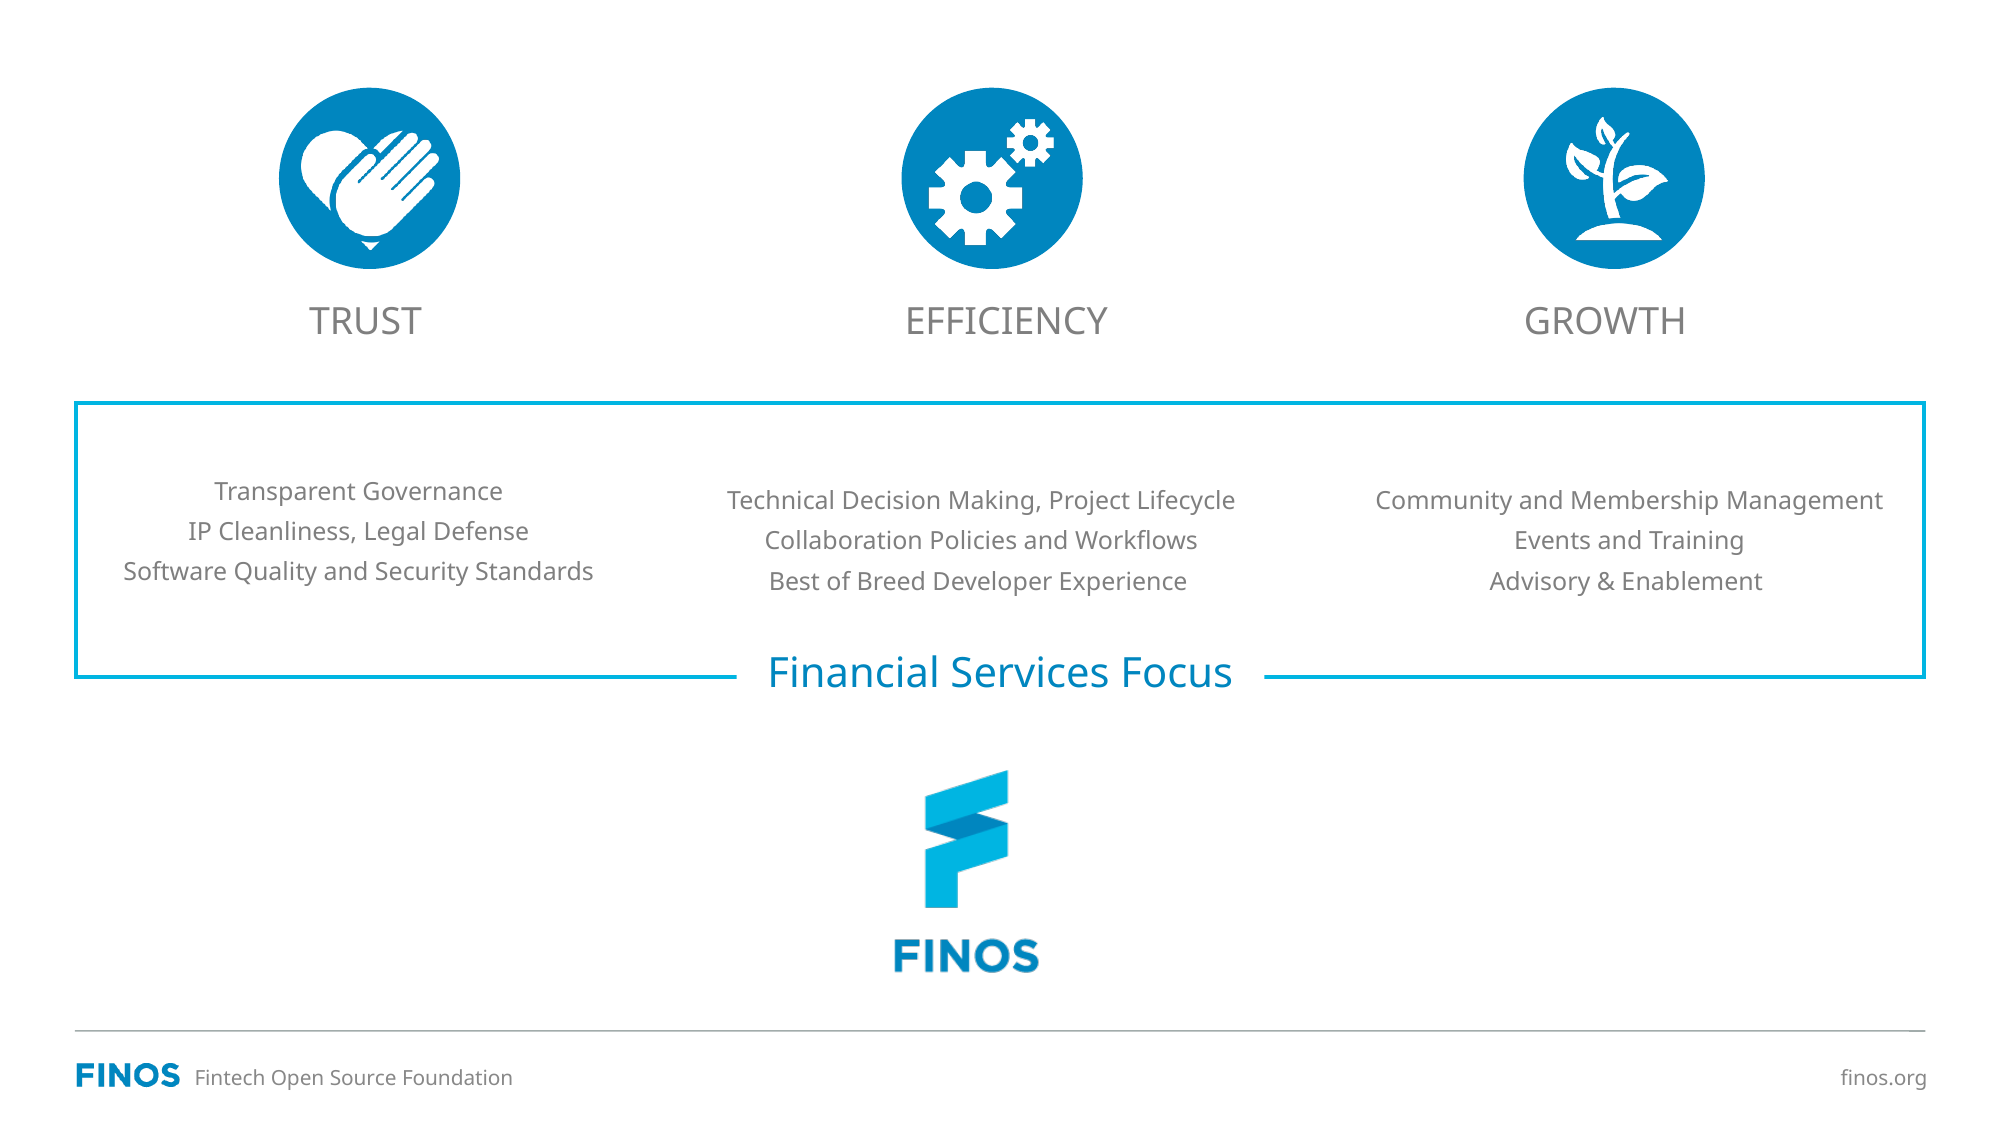

TRUST
EFFICIENCY
GROWTH
Financial Services Focus
Transparent Governance
IP Cleanliness, Legal Defense
Software Quality and Security Standards
Technical Decision Making, Project Lifecycle
Collaboration Policies and Workflows
Best of Breed Developer Experience
Community and Membership Management
Events and Training
Advisory & Enablement